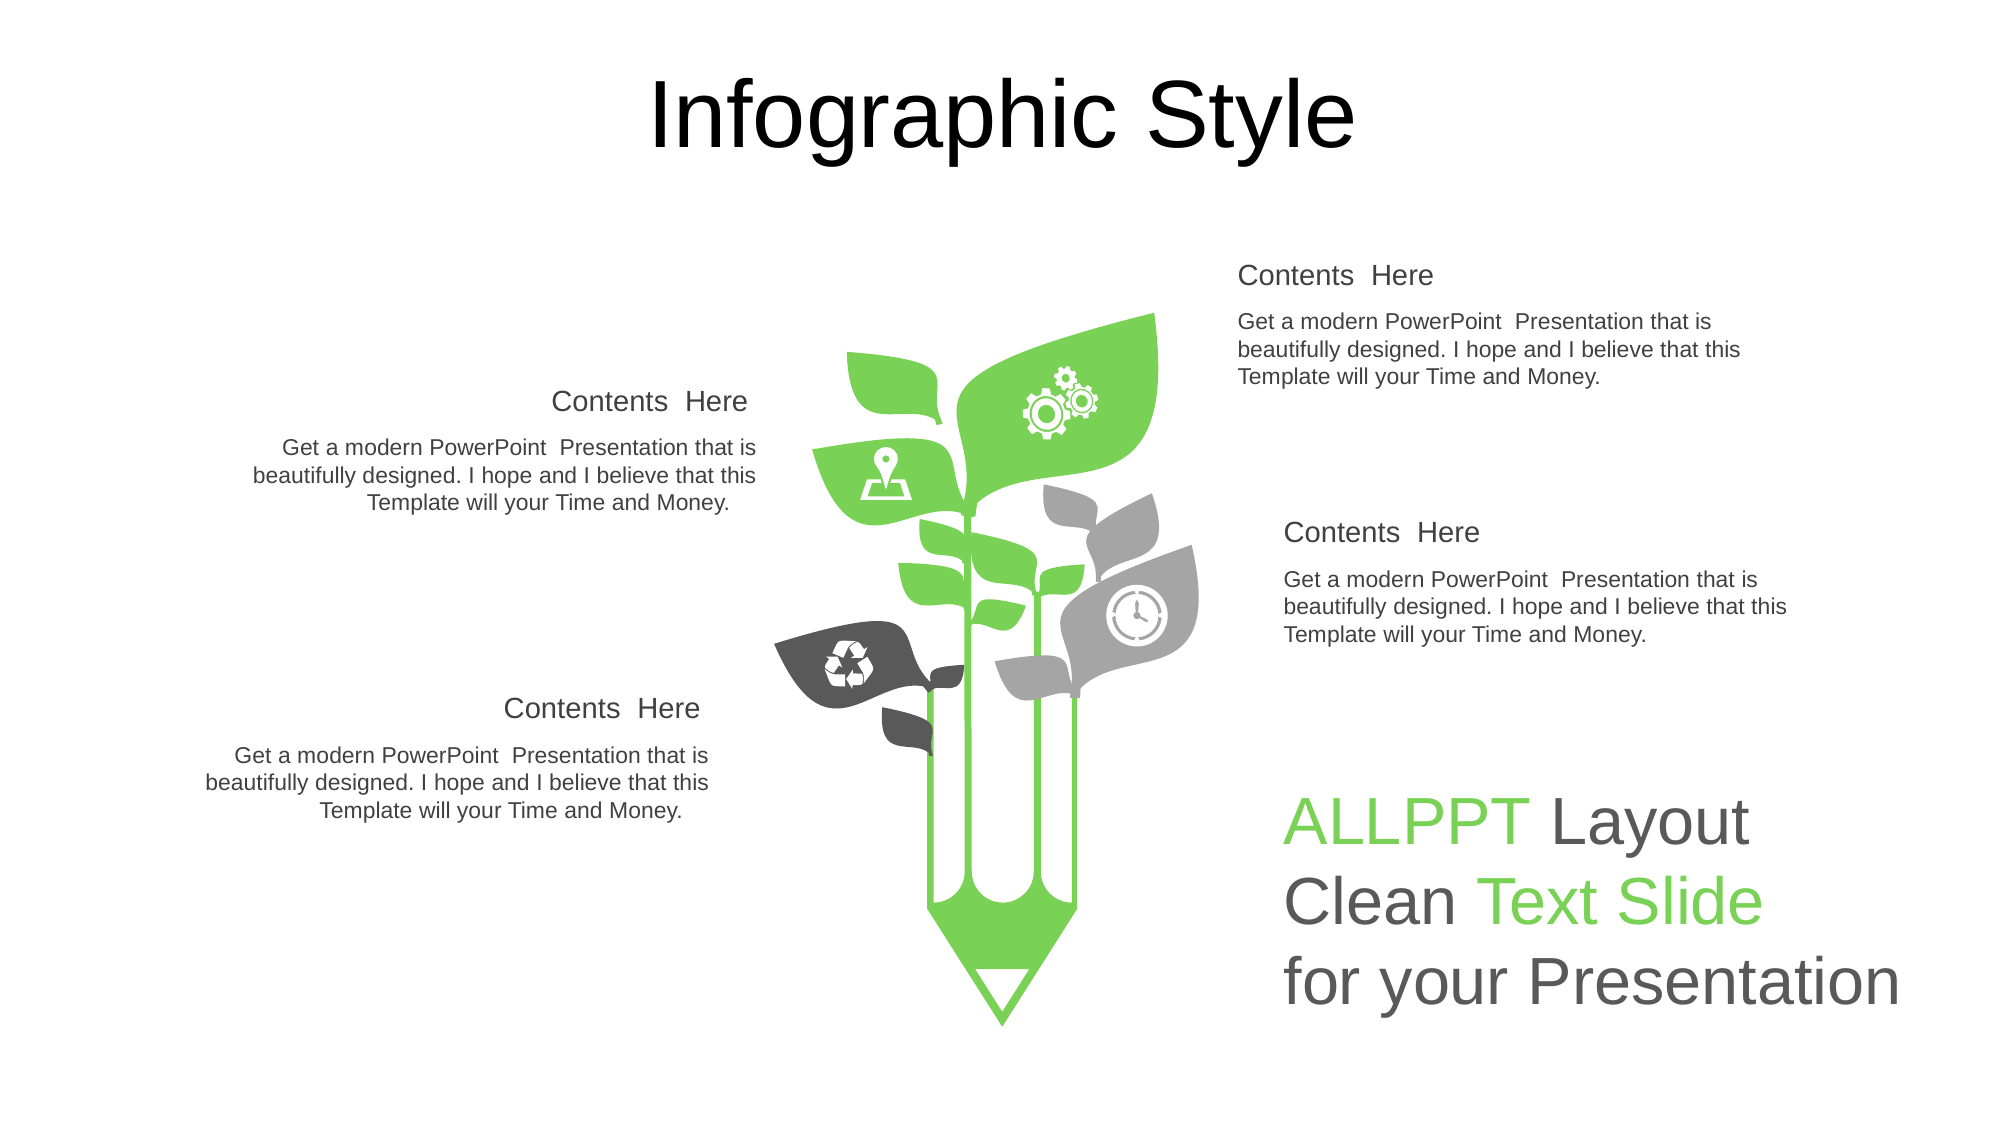

# Infographic Style
Contents Here
Get a modern PowerPoint Presentation that is beautifully designed. I hope and I believe that this Template will your Time and Money.
Contents Here
Get a modern PowerPoint Presentation that is beautifully designed. I hope and I believe that this Template will your Time and Money.
Contents Here
Get a modern PowerPoint Presentation that is beautifully designed. I hope and I believe that this Template will your Time and Money.
Contents Here
Get a modern PowerPoint Presentation that is beautifully designed. I hope and I believe that this Template will your Time and Money.
ALLPPT Layout
Clean Text Slide
for your Presentation